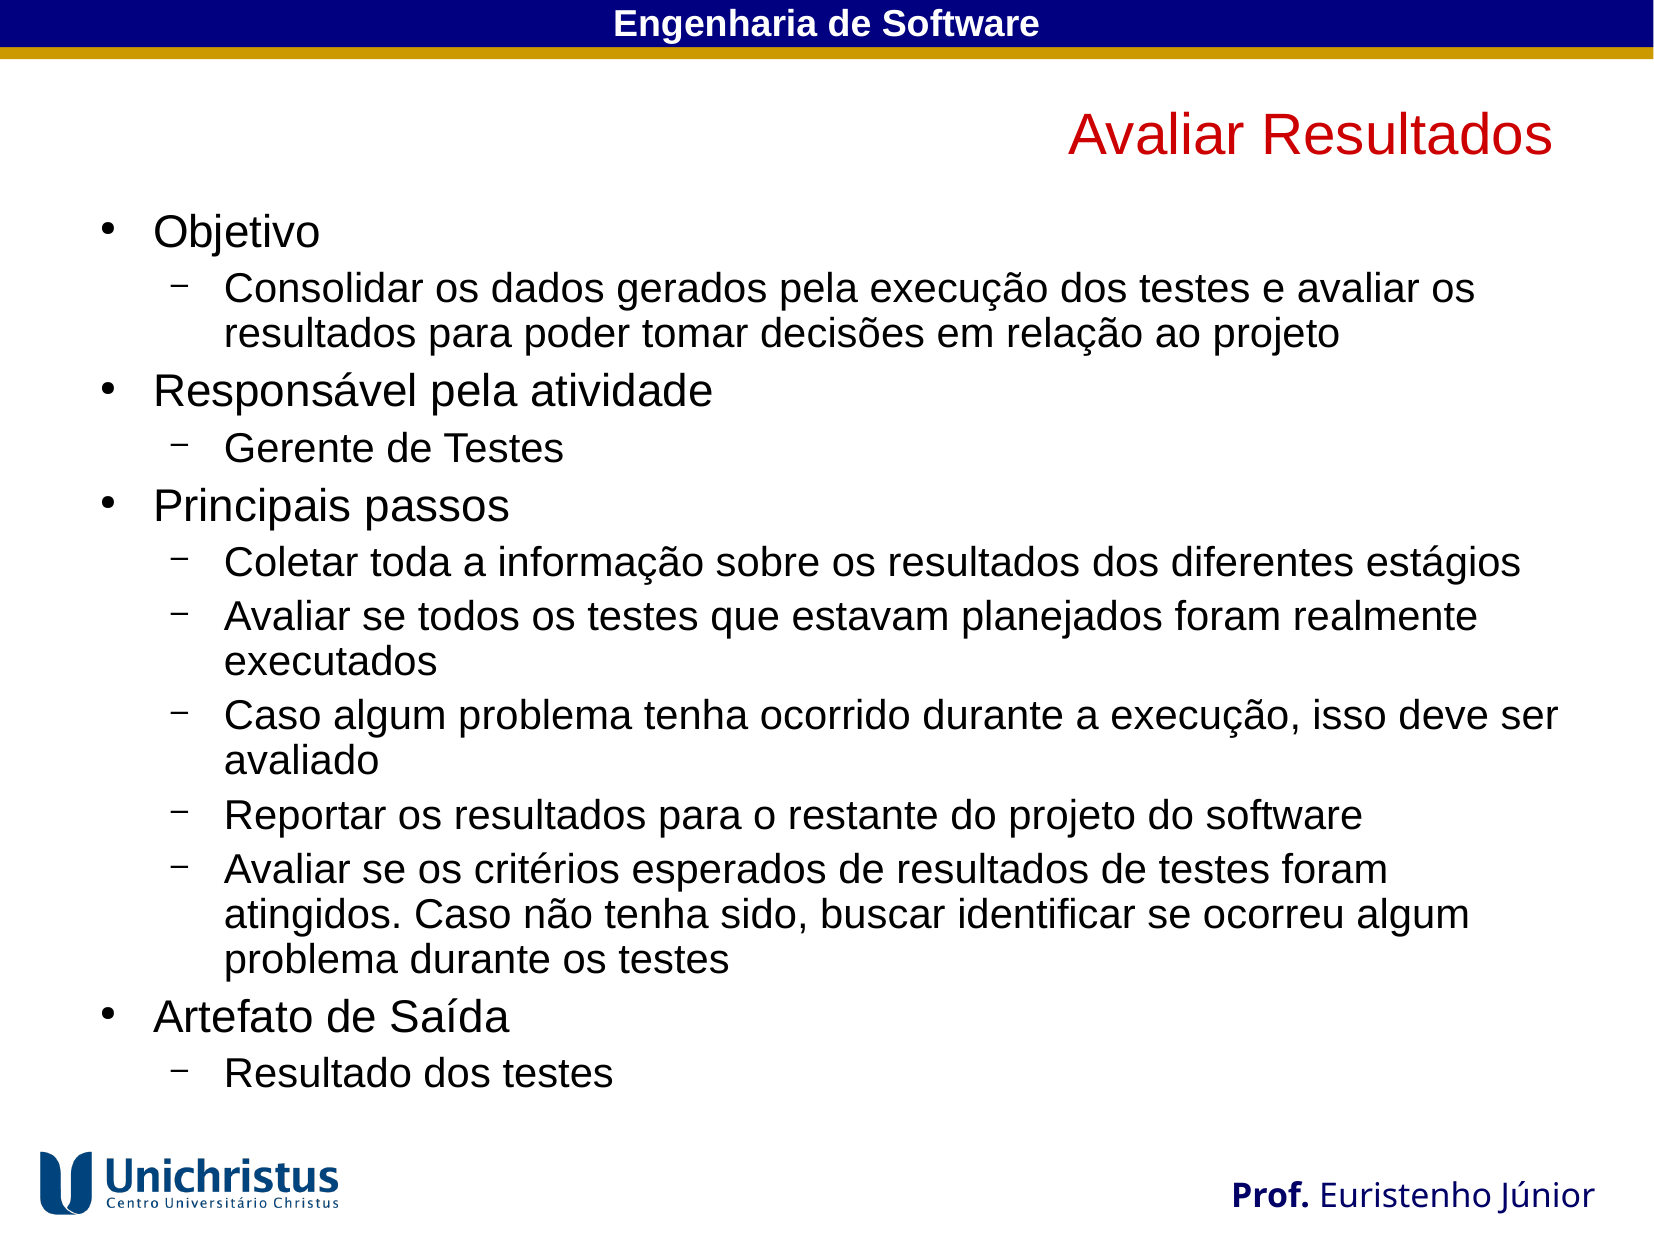

Engenharia de Software
Avaliar Resultados
# Objetivo
Consolidar os dados gerados pela execução dos testes e avaliar os resultados para poder tomar decisões em relação ao projeto
Responsável pela atividade
Gerente de Testes
Principais passos
Coletar toda a informação sobre os resultados dos diferentes estágios
Avaliar se todos os testes que estavam planejados foram realmente executados
Caso algum problema tenha ocorrido durante a execução, isso deve ser avaliado
Reportar os resultados para o restante do projeto do software
Avaliar se os critérios esperados de resultados de testes foram atingidos. Caso não tenha sido, buscar identificar se ocorreu algum problema durante os testes
Artefato de Saída
Resultado dos testes
Prof. Euristenho Júnior